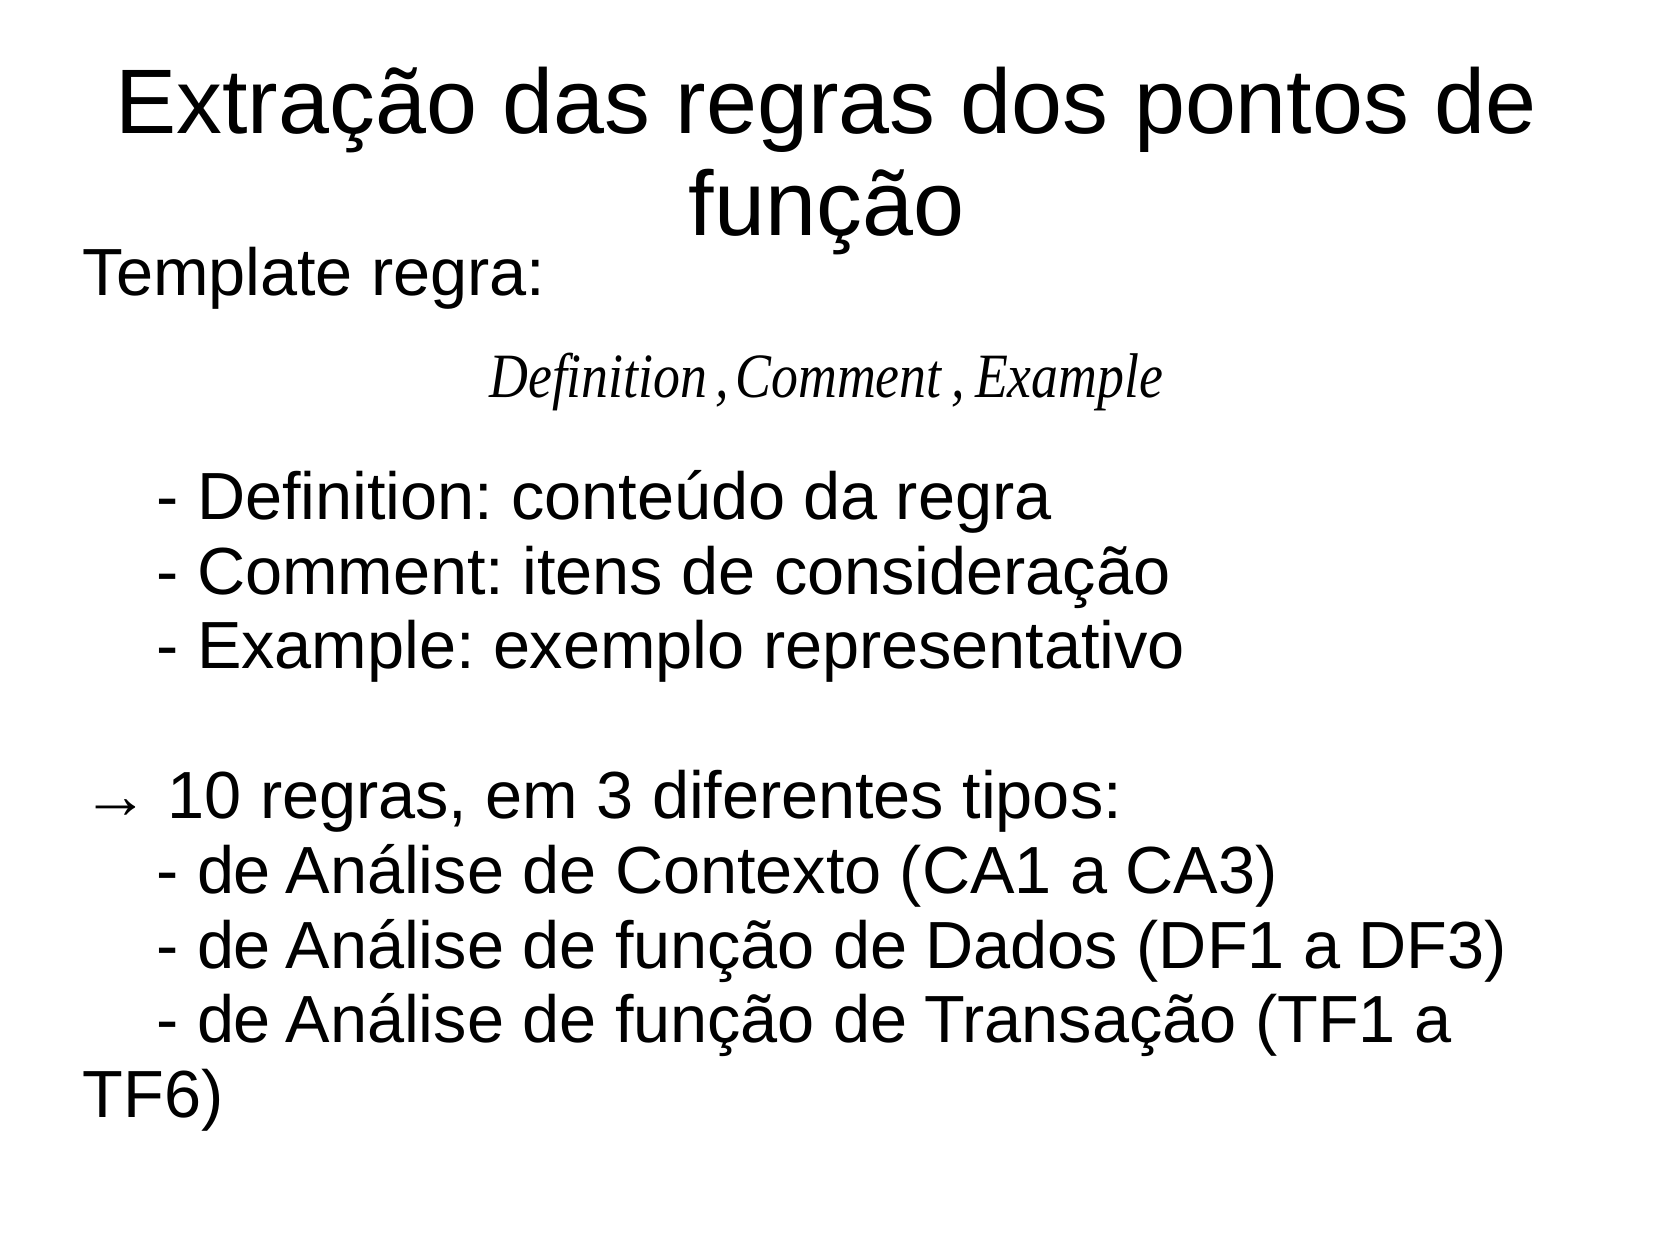

# Extração das regras dos pontos de função
Template regra:
	- Definition: conteúdo da regra
	- Comment: itens de consideração
	- Example: exemplo representativo
→ 10 regras, em 3 diferentes tipos:
	- de Análise de Contexto (CA1 a CA3)
	- de Análise de função de Dados (DF1 a DF3)
	- de Análise de função de Transação (TF1 a TF6)